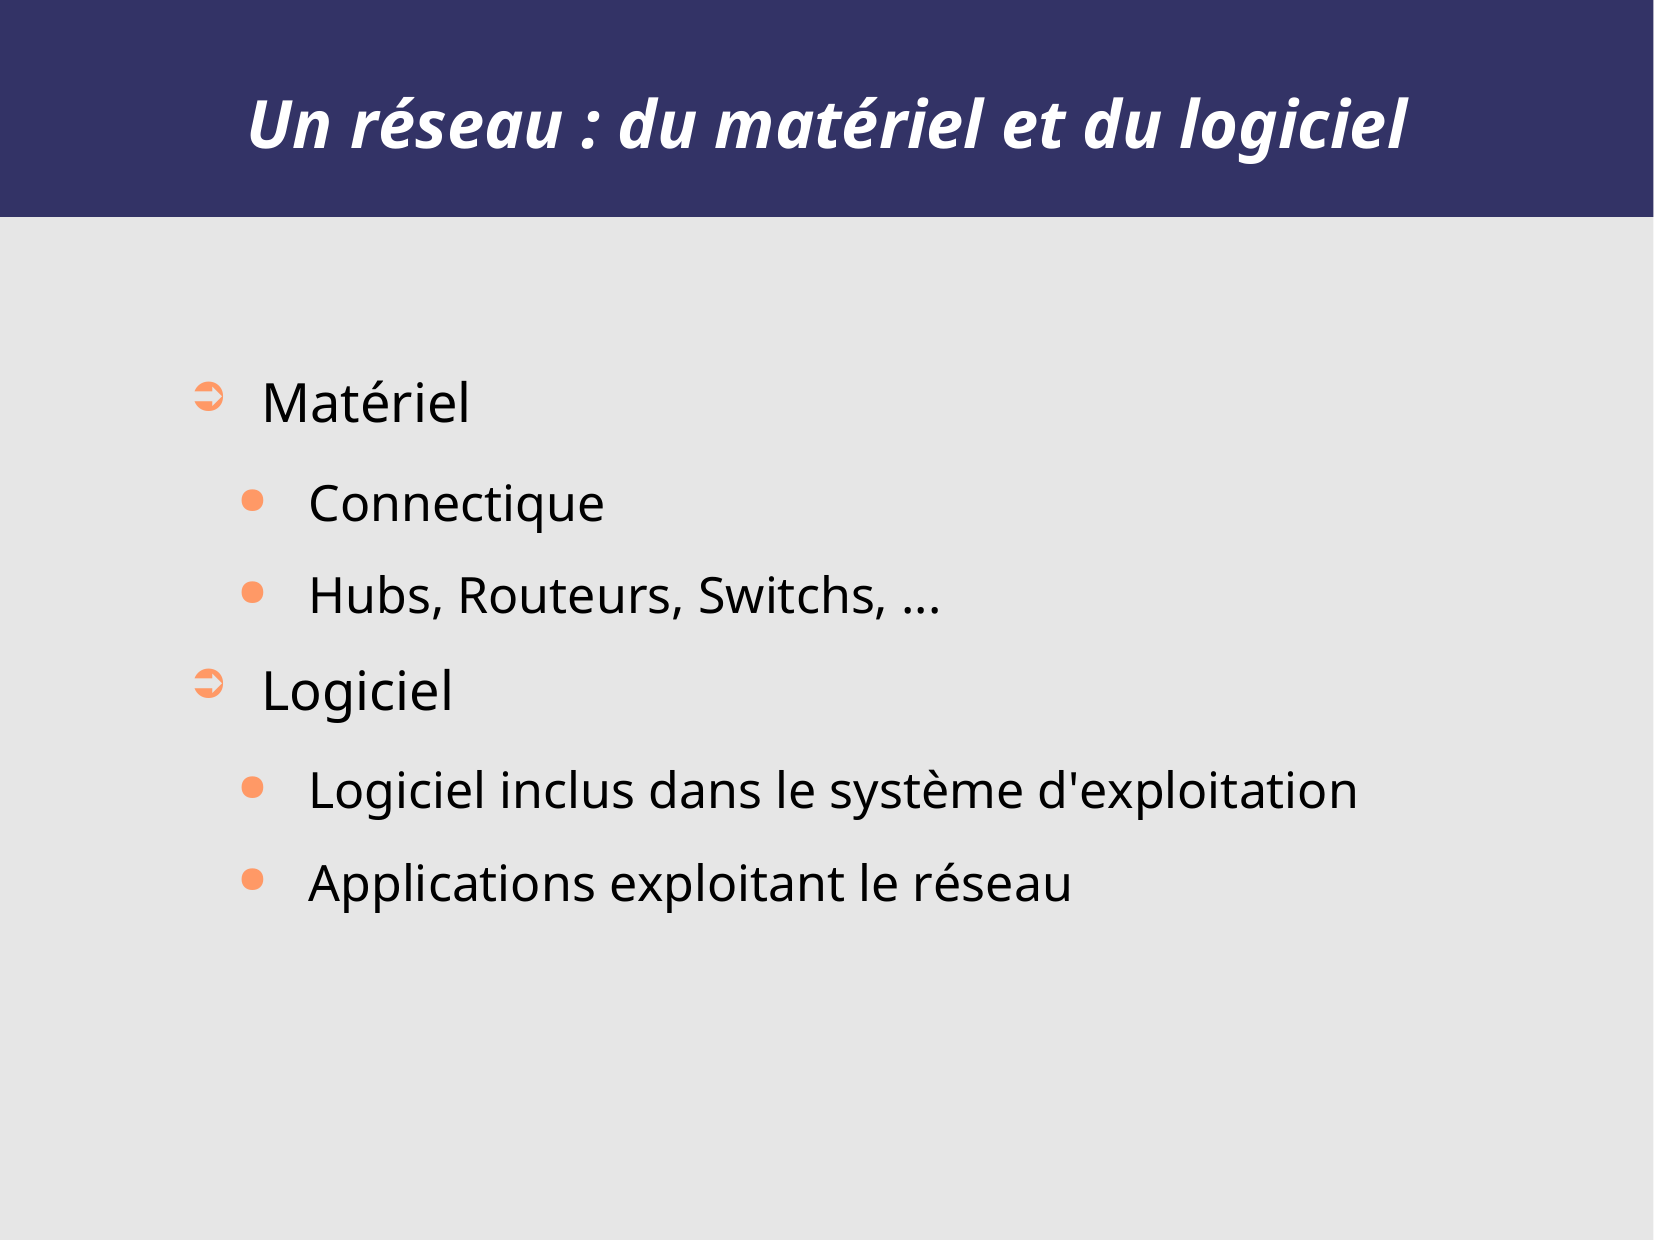

# Un réseau : du matériel et du logiciel
Matériel
Connectique
Hubs, Routeurs, Switchs, ...
Logiciel
Logiciel inclus dans le système d'exploitation
Applications exploitant le réseau